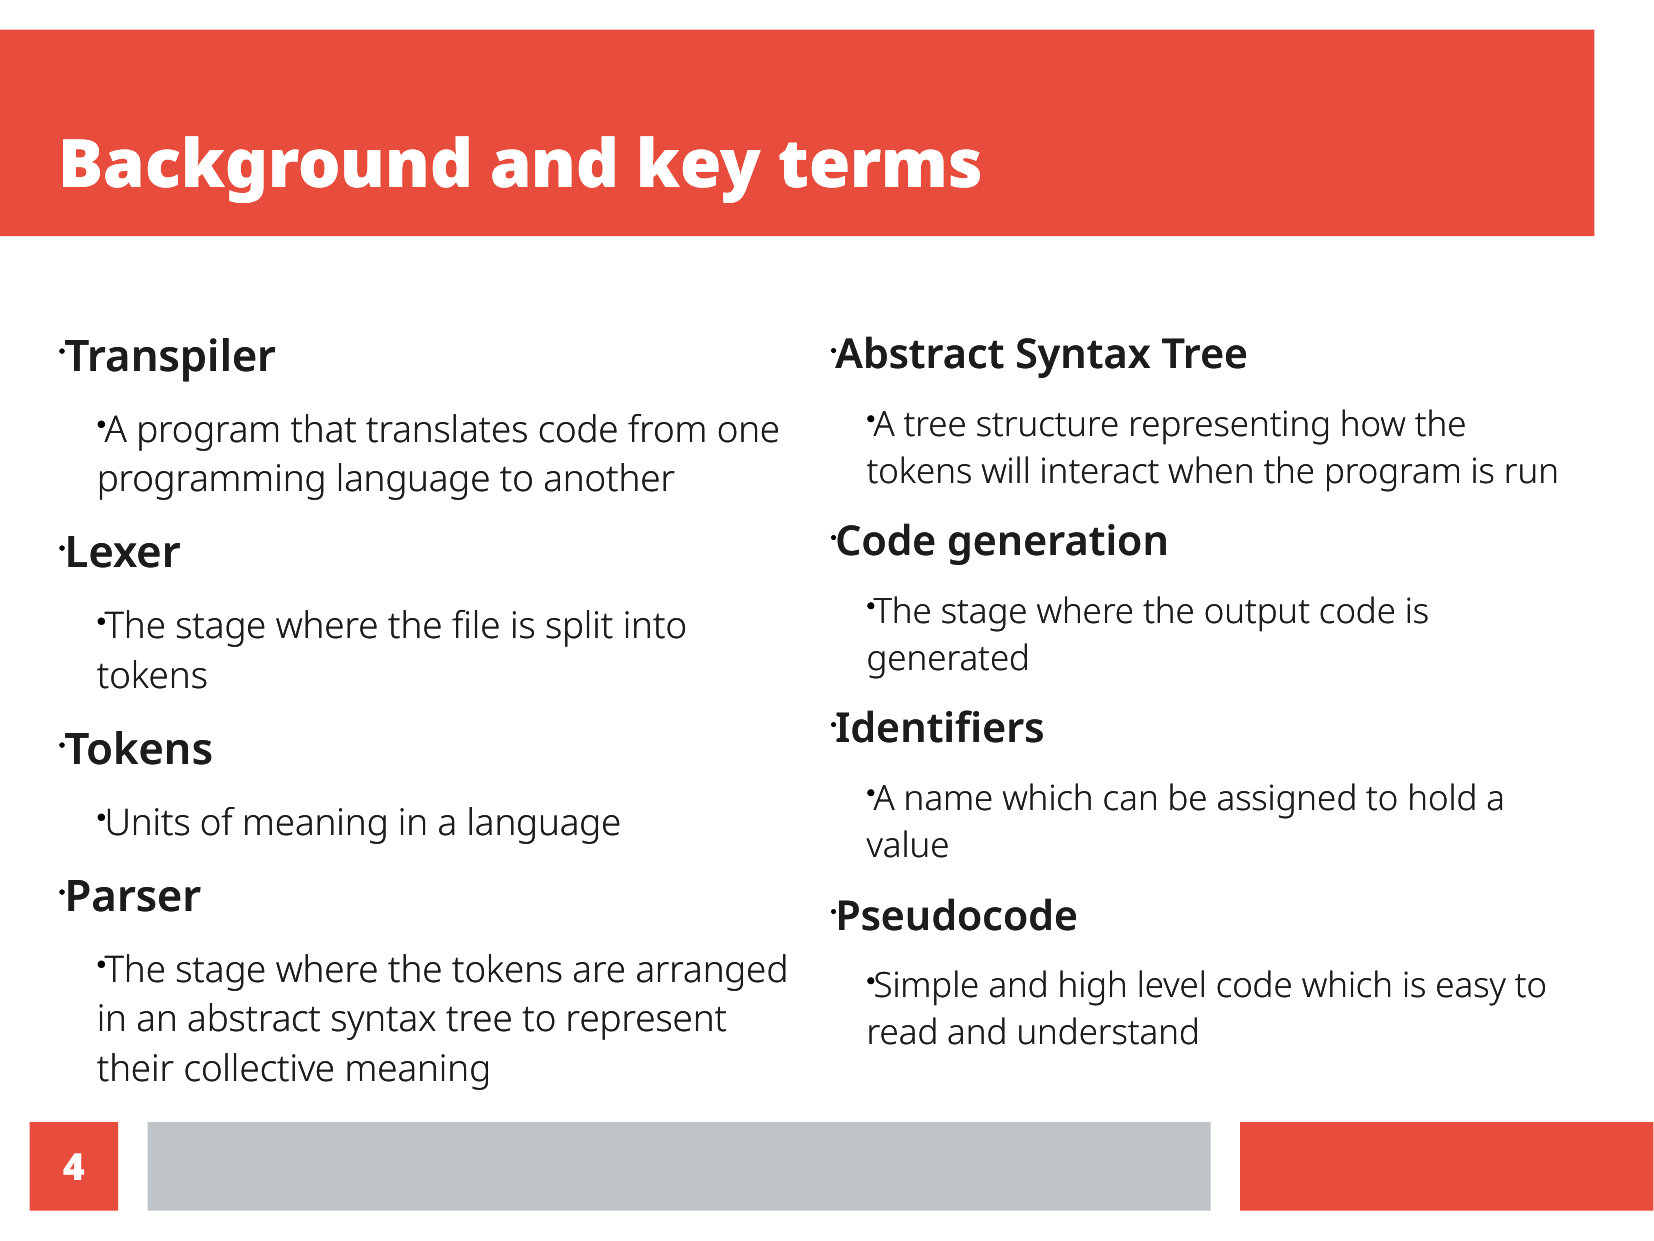

# Background and key terms
Background and key terms
Transpiler
A program that translates code from one programming language to another
Lexer
The stage where the file is split into tokens
Tokens
Units of meaning in a language
Parser
The stage where the tokens are arranged in an abstract syntax tree to represent their collective meaning
Transpiler
A program that translates code from one programming language to another
Lexer
The stage where the file is split into tokens
Tokens
Units of meaning in a language
Parser
The stage where the tokens are arranged in an abstract syntax tree to represent their collective meaning
Abstract Syntax Tree
A tree structure representing how the tokens will interact when the program is run
Code generation
The stage where the output code is generated
Identifiers
A name which can be assigned to hold a value
Pseudocode
Simple and high level code which is easy to read and understand
Abstract Syntax Tree
A tree structure representing how the tokens will interact when the program is run
Code generation
The stage where the output code is generated
Identifiers
A name which can be assigned to hold a value
Pseudocode
Simple and high level code which is easy to read and understand
4